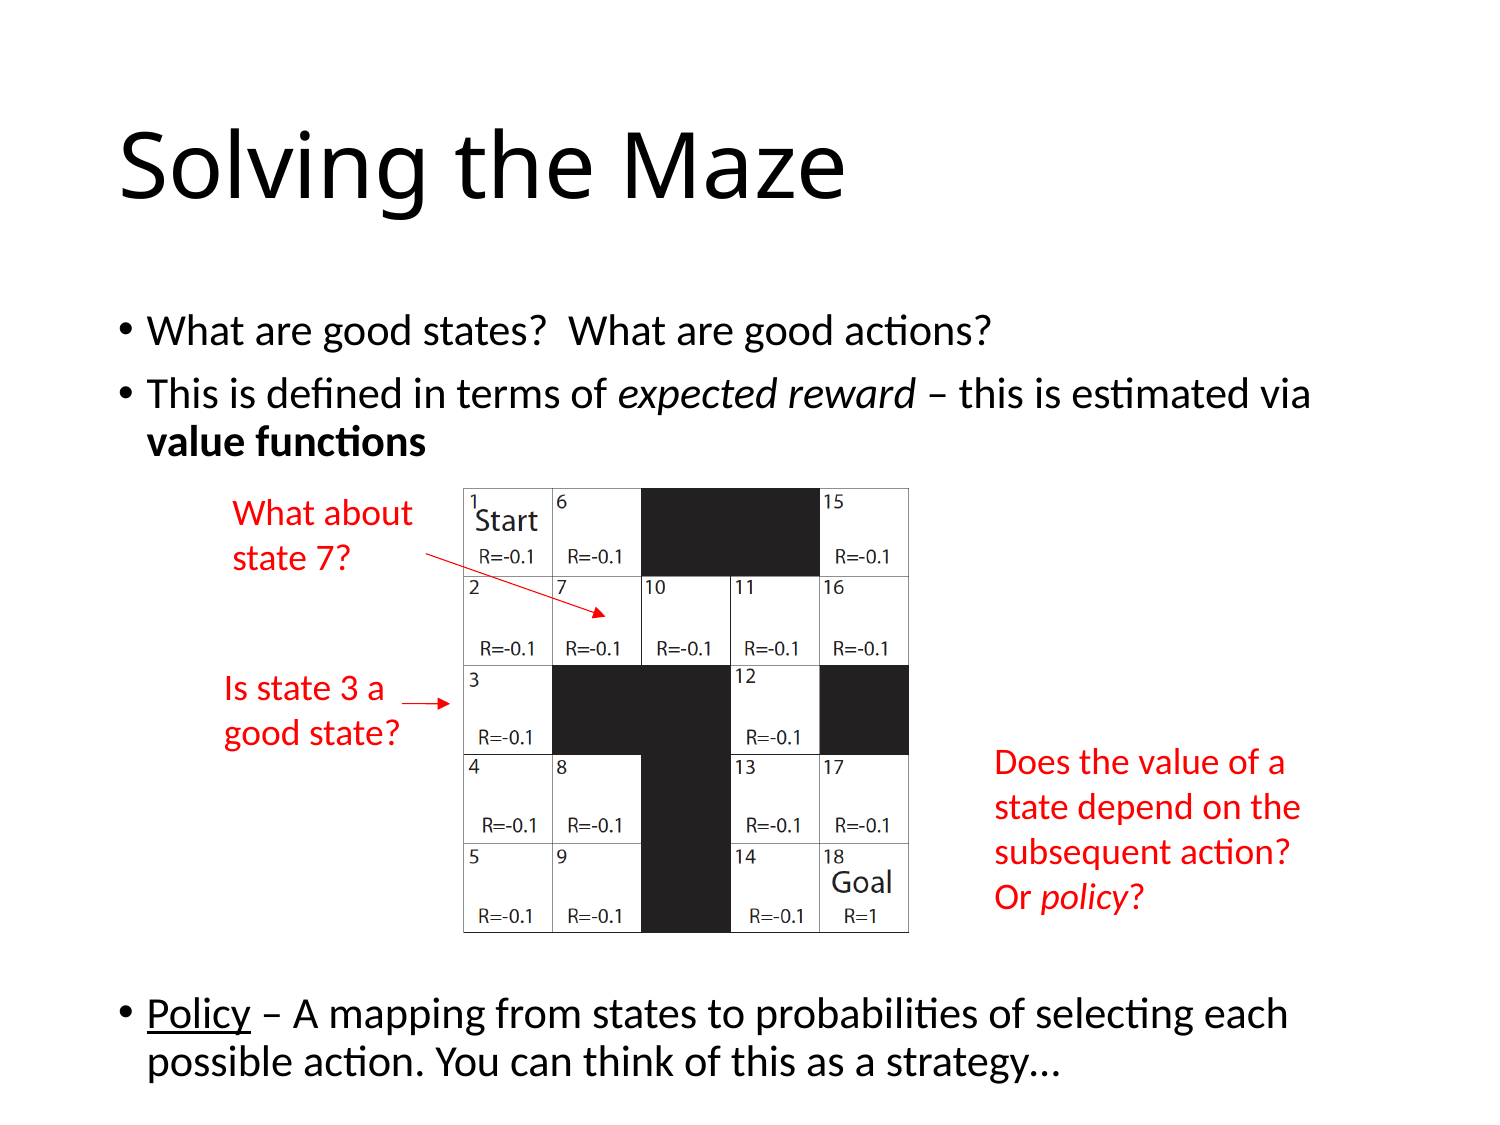

# Solving the Maze
What are good states? What are good actions?
This is defined in terms of expected reward – this is estimated via value functions
Policy – A mapping from states to probabilities of selecting each possible action. You can think of this as a strategy…
What about state 7?
Is state 3 a good state?
Does the value of a state depend on the subsequent action? Or policy?